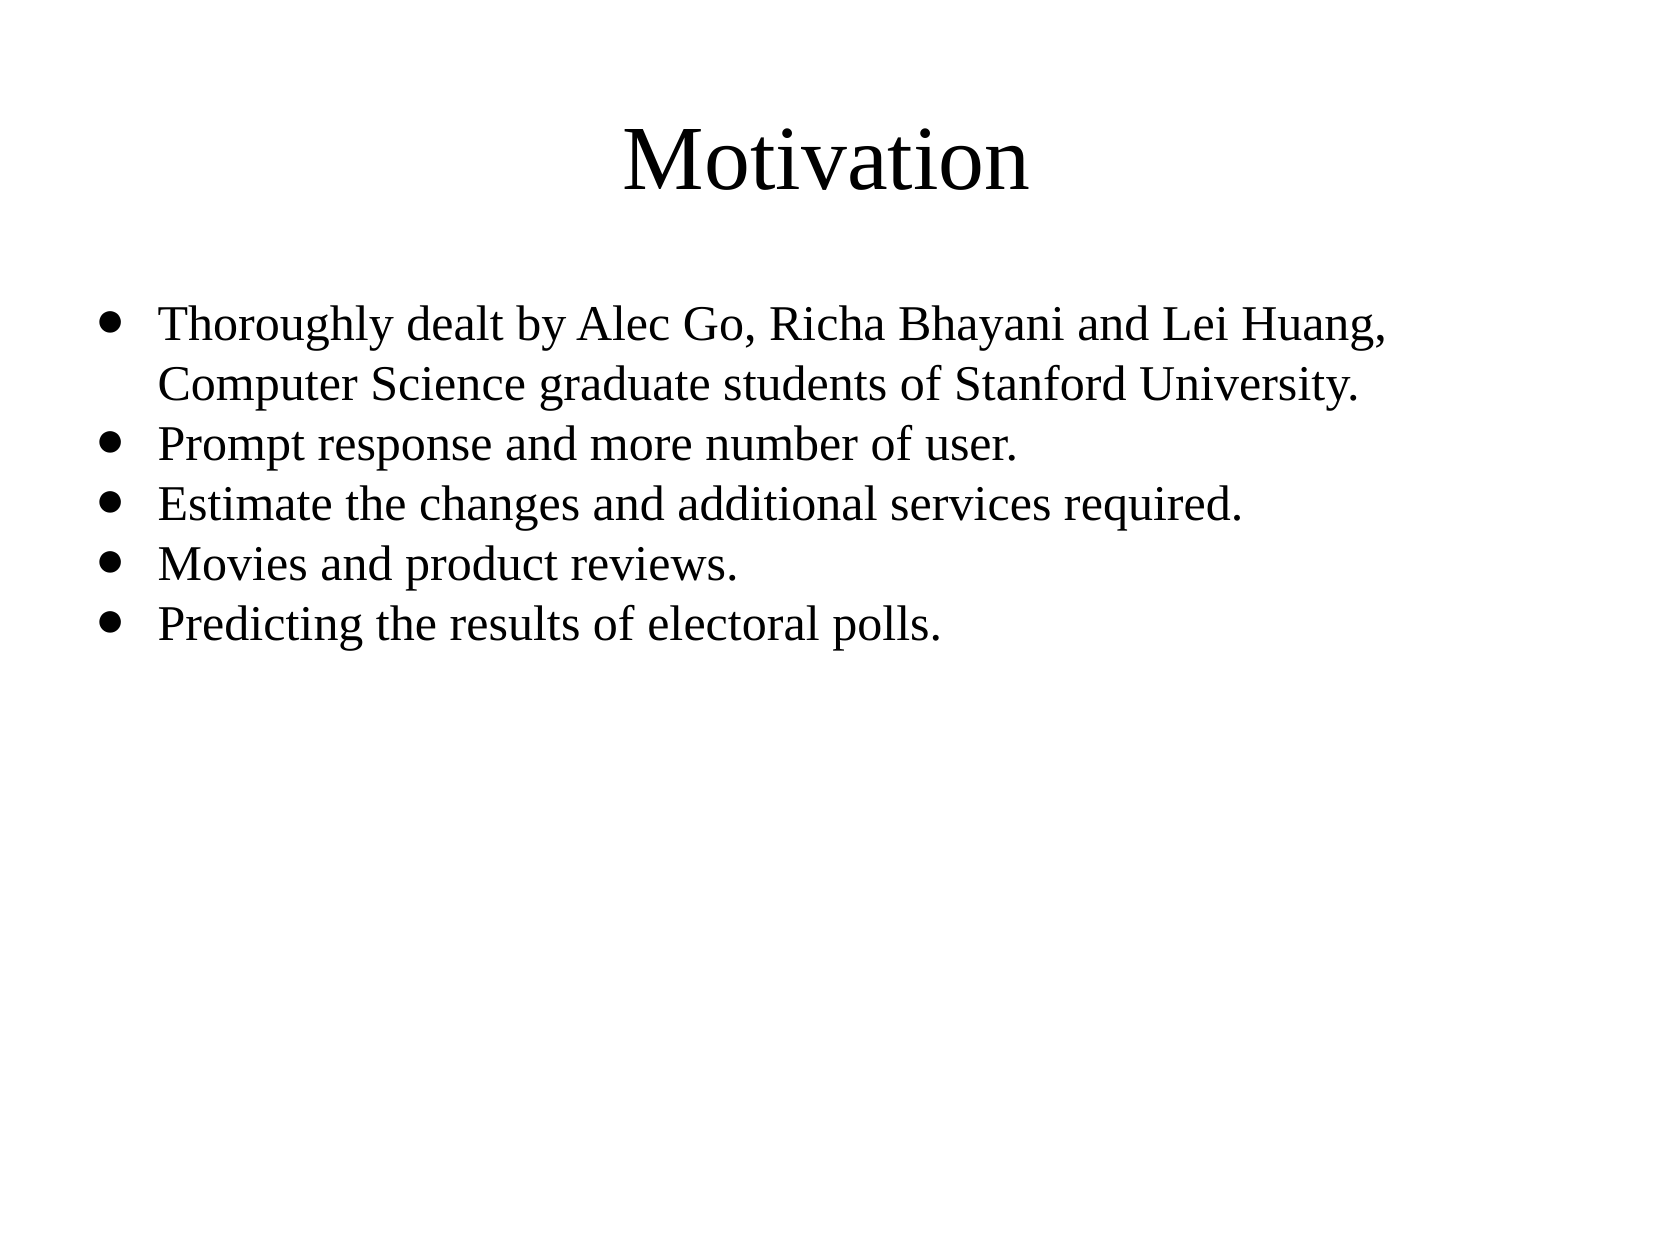

Motivation
Thoroughly dealt by Alec Go, Richa Bhayani and Lei Huang, Computer Science graduate students of Stanford University.
Prompt response and more number of user.
Estimate the changes and additional services required.
Movies and product reviews.
Predicting the results of electoral polls.